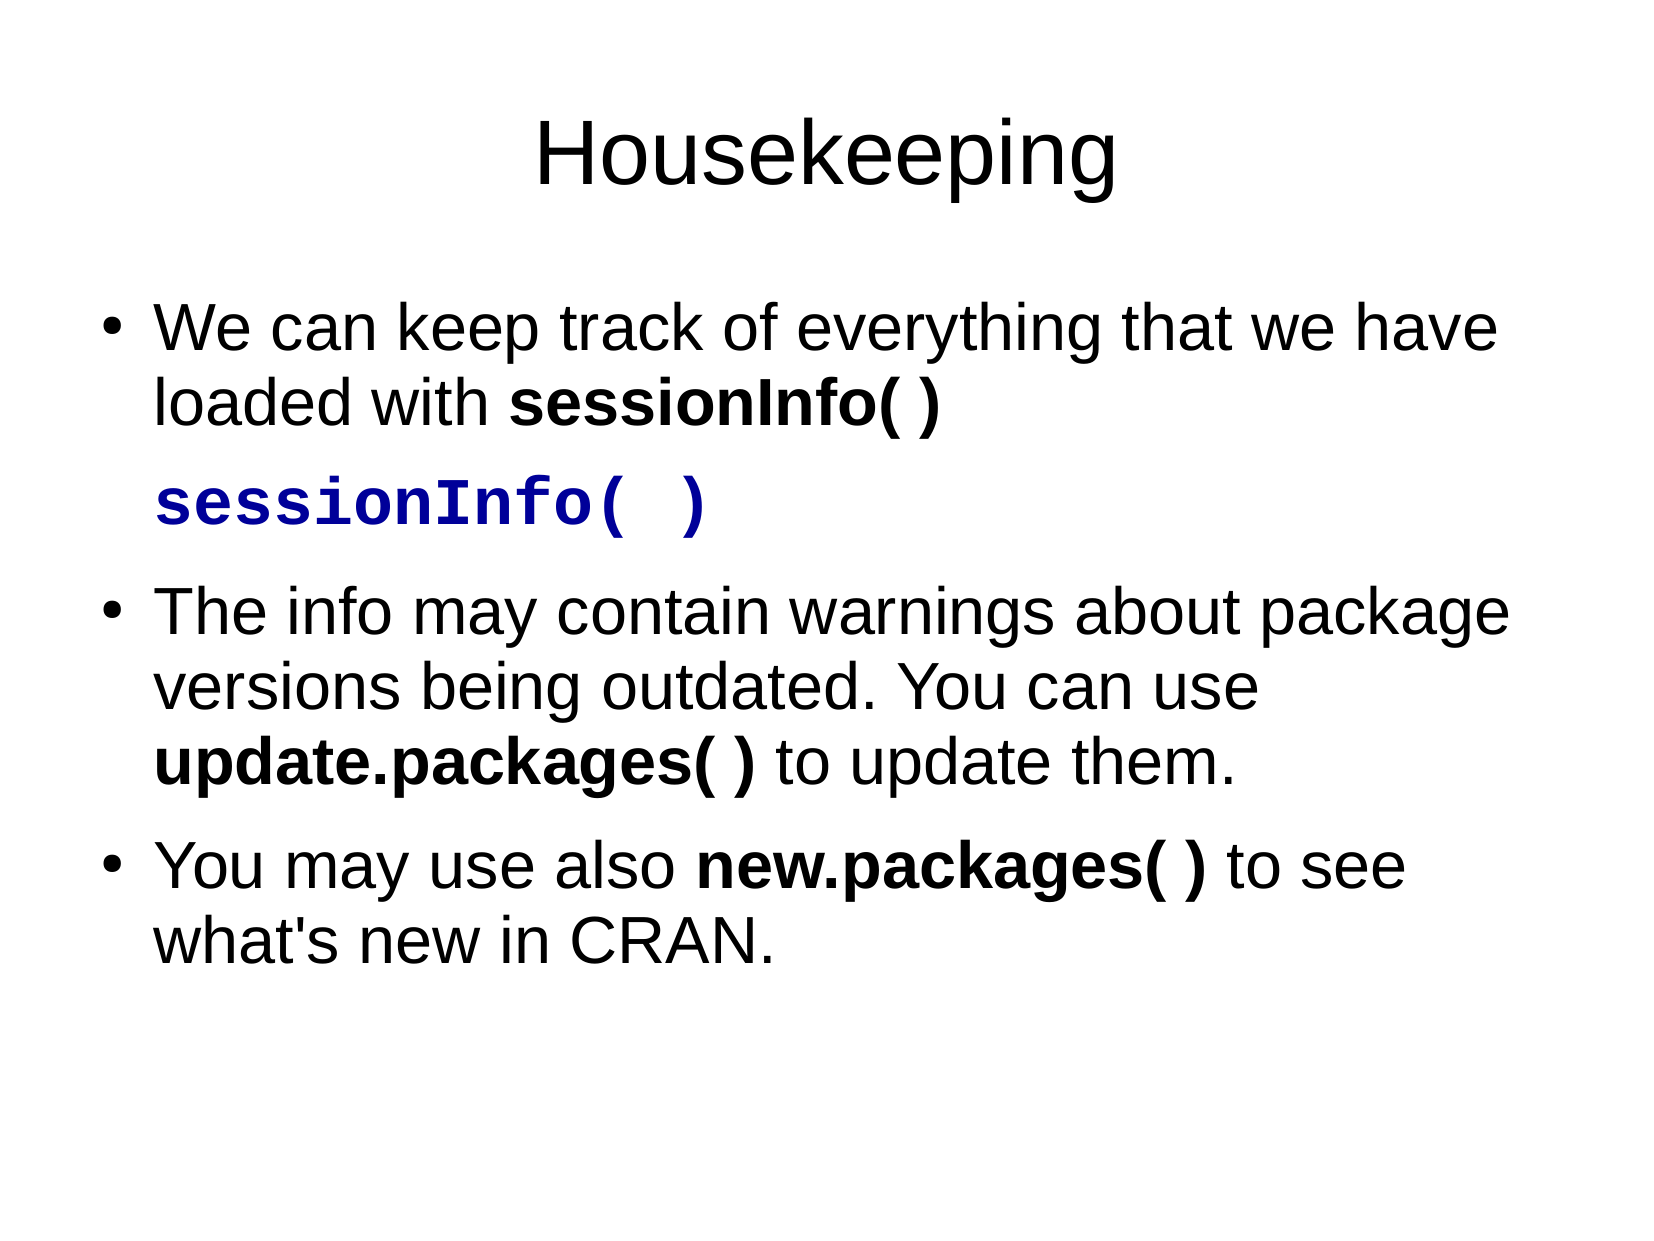

# Housekeeping
We can keep track of everything that we have loaded with sessionInfo( )
sessionInfo( )
The info may contain warnings about package versions being outdated. You can use update.packages( ) to update them.
You may use also new.packages( ) to see what's new in CRAN.